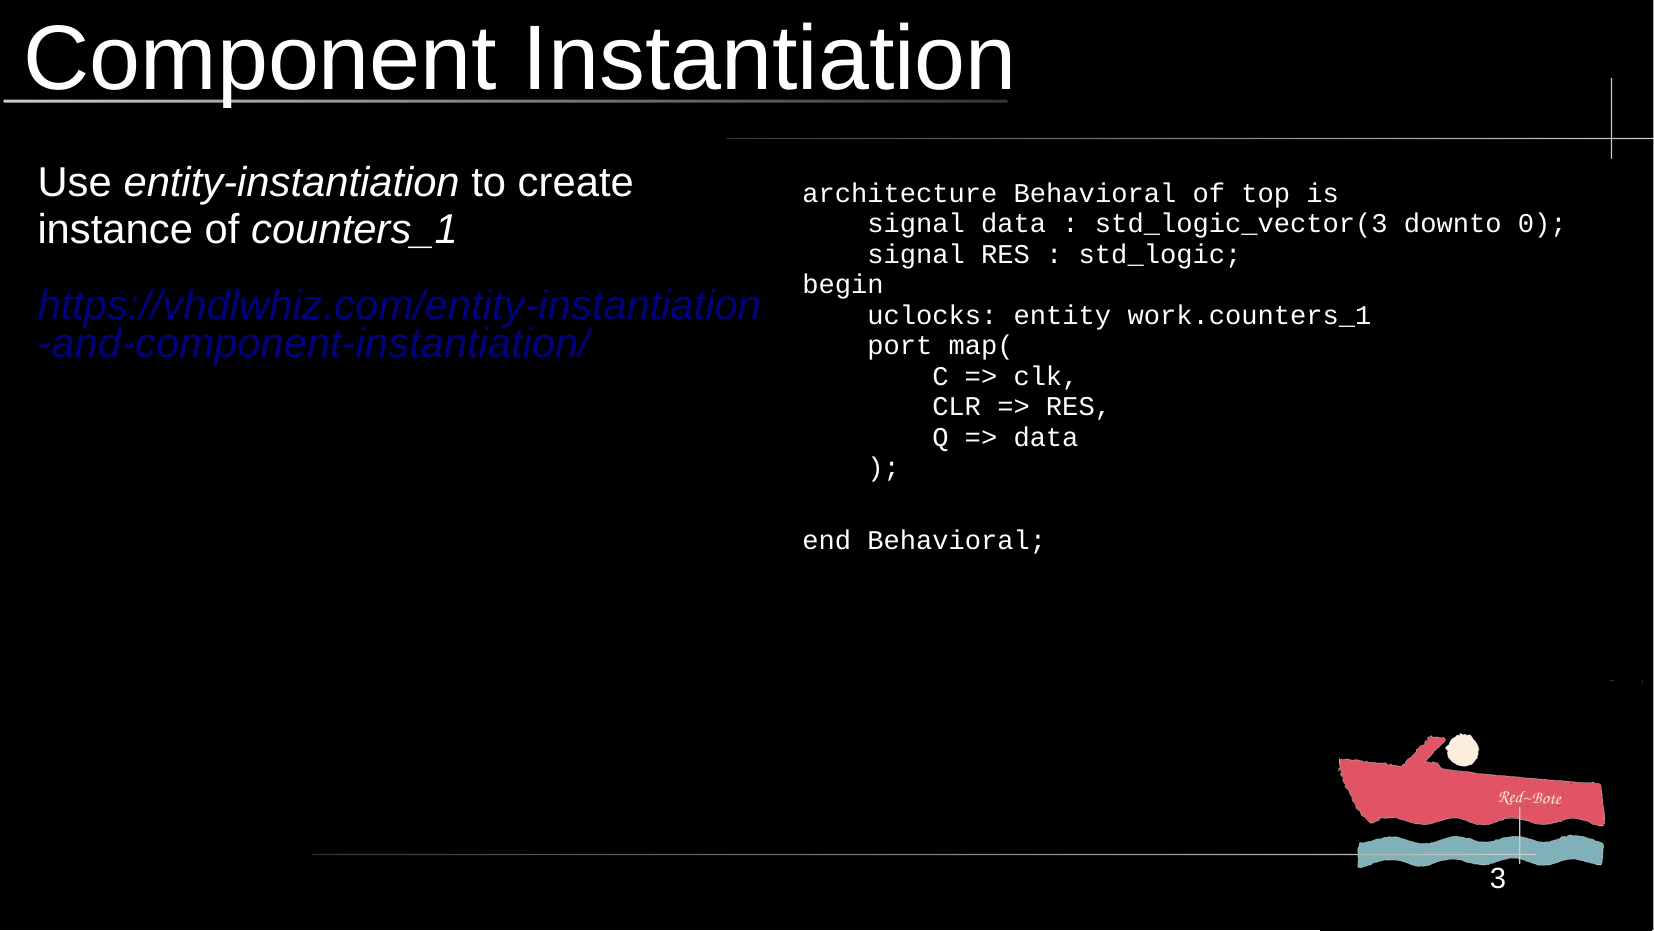

# Component Instantiation
Use entity-instantiation to create instance of counters_1
https://vhdlwhiz.com/entity-instantiation-and-component-instantiation/
architecture Behavioral of top is
 signal data : std_logic_vector(3 downto 0);
 signal RES : std_logic;
begin
 uclocks: entity work.counters_1
 port map(
 C => clk,
 CLR => RES,
 Q => data
 );
end Behavioral;
3